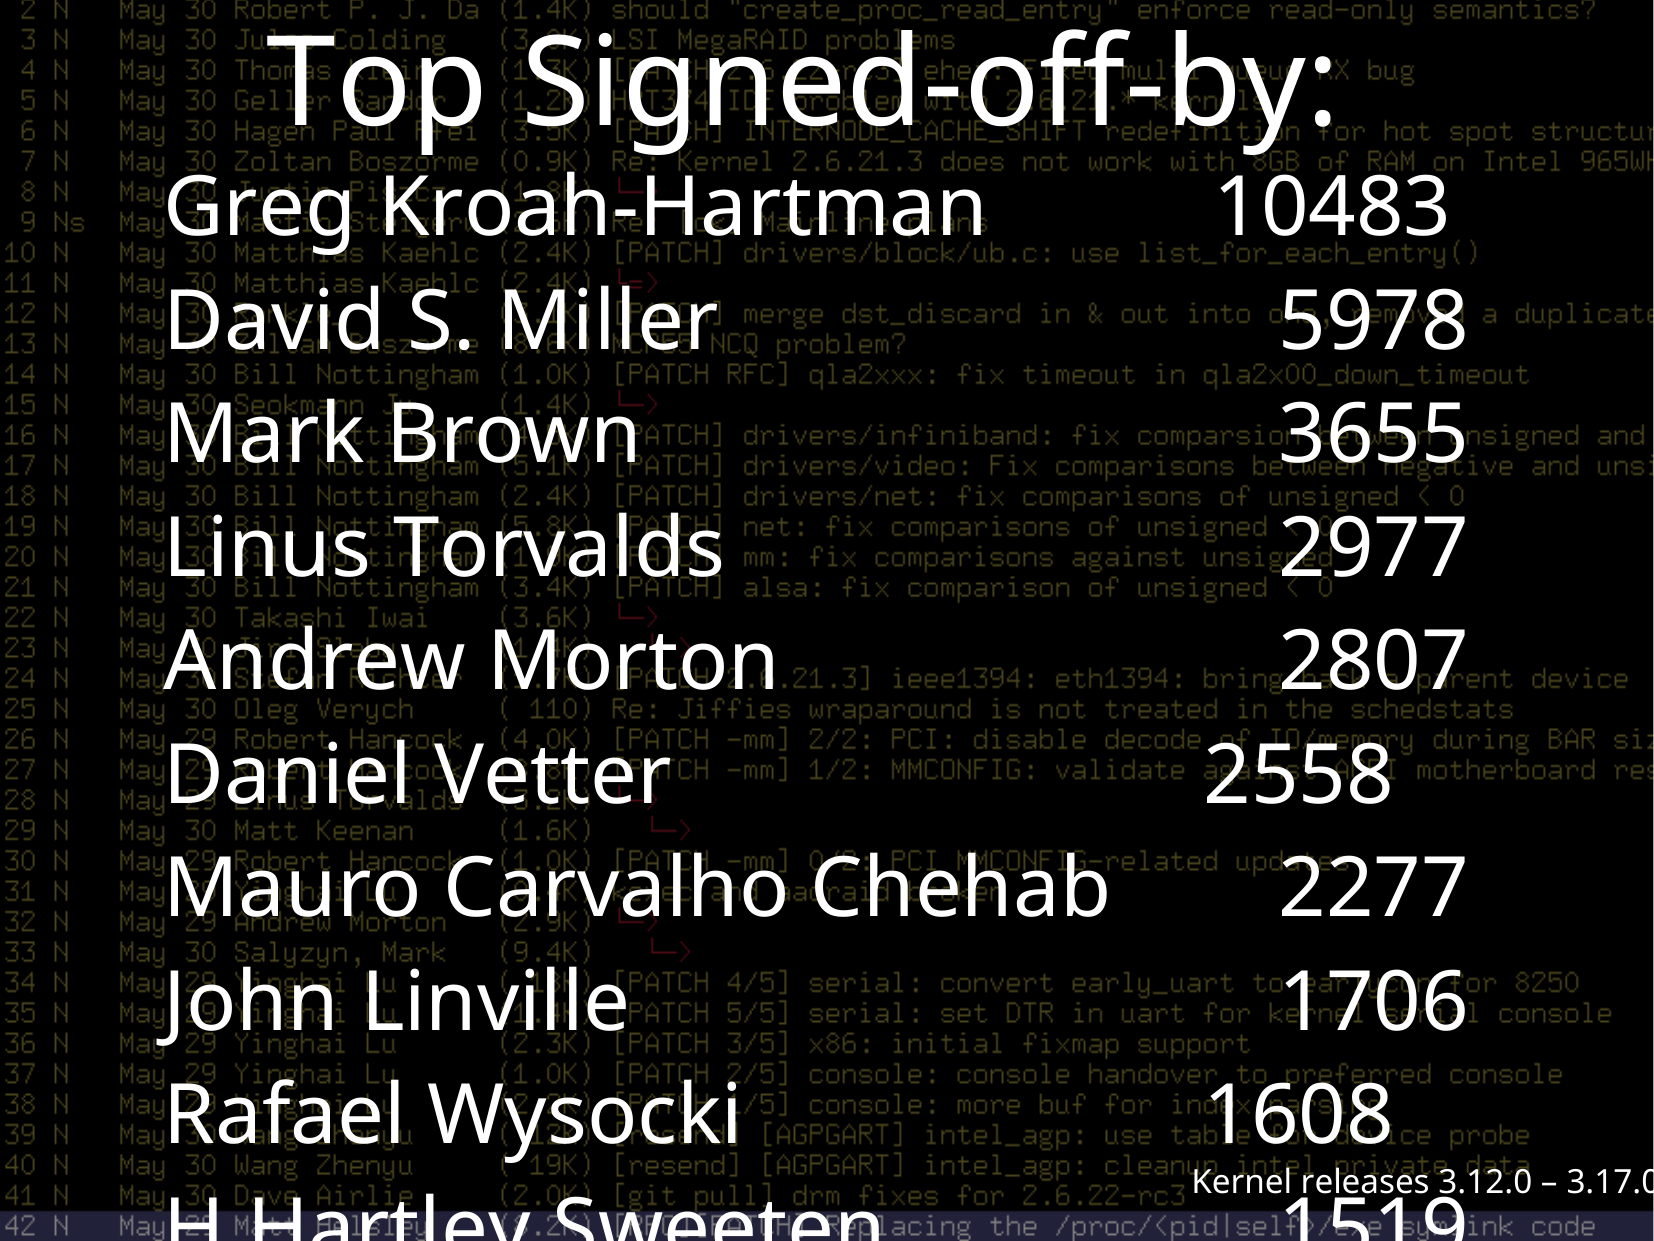

Top Signed-off-by:
Greg Kroah-Hartman			10483
David S. Miller							 5978
Mark Brown								 3655
Linus Torvalds							 2977
Andrew Morton						 2807
Daniel Vetter							 2558
Mauro Carvalho Chehab		 2277
John Linville								 1706
Rafael Wysocki						 1608
H Hartley Sweeten					 1519
Kernel releases 3.12.0 – 3.17.0